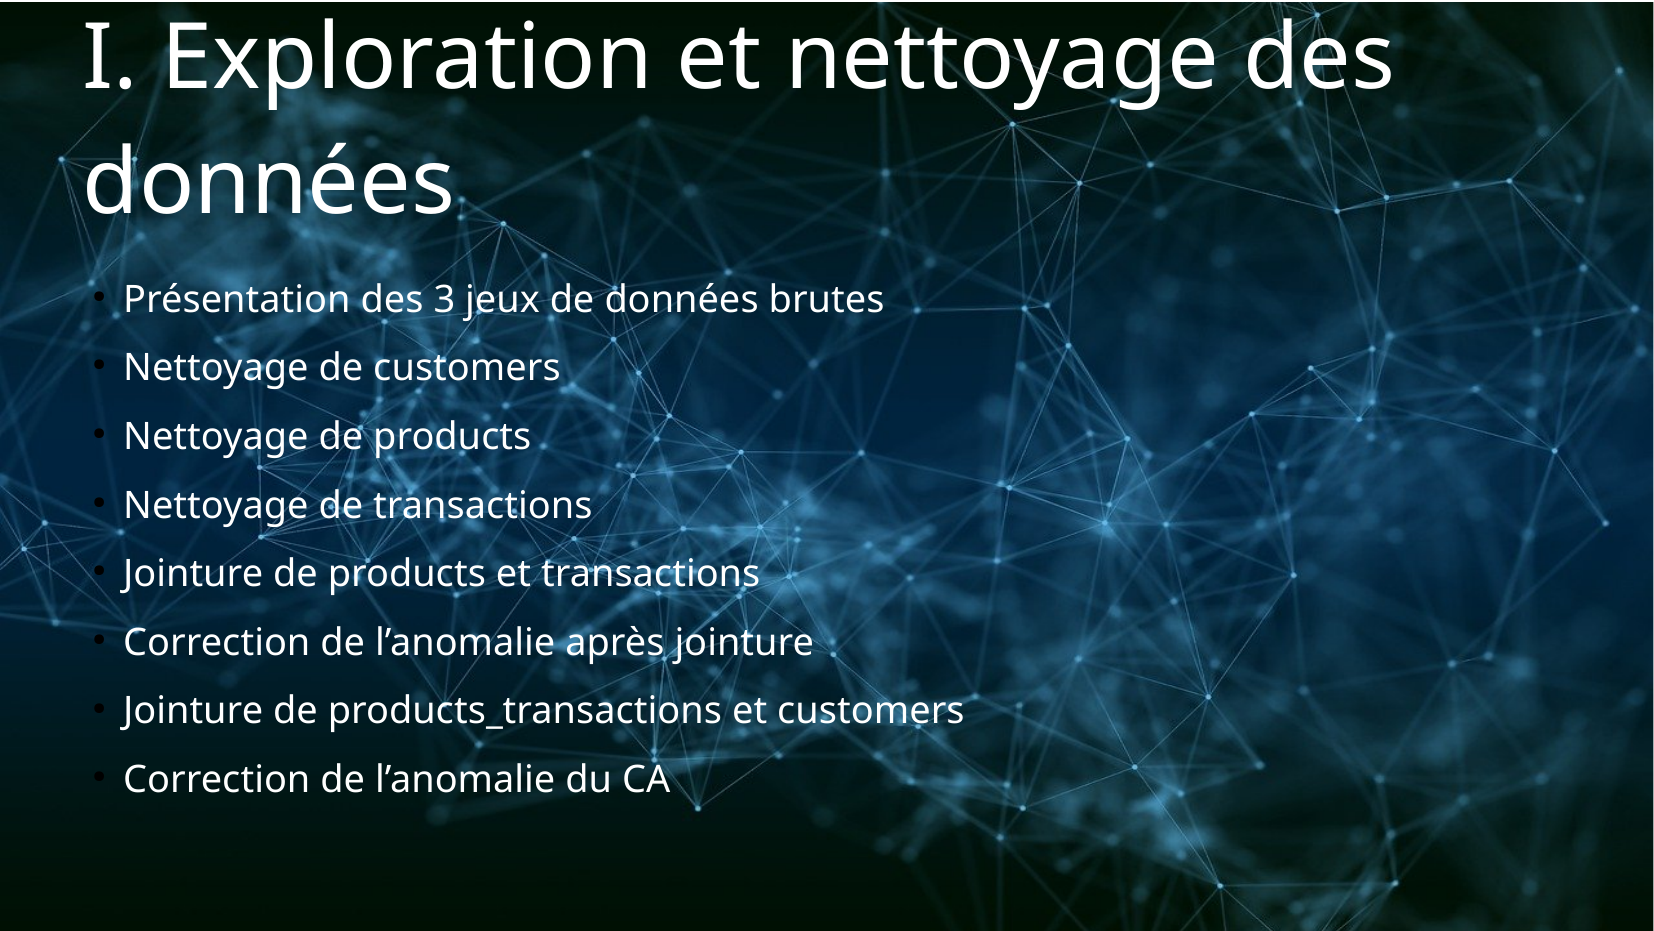

# I. Exploration et nettoyage des données
Présentation des 3 jeux de données brutes
Nettoyage de customers
Nettoyage de products
Nettoyage de transactions
Jointure de products et transactions
Correction de l’anomalie après jointure
Jointure de products_transactions et customers
Correction de l’anomalie du CA